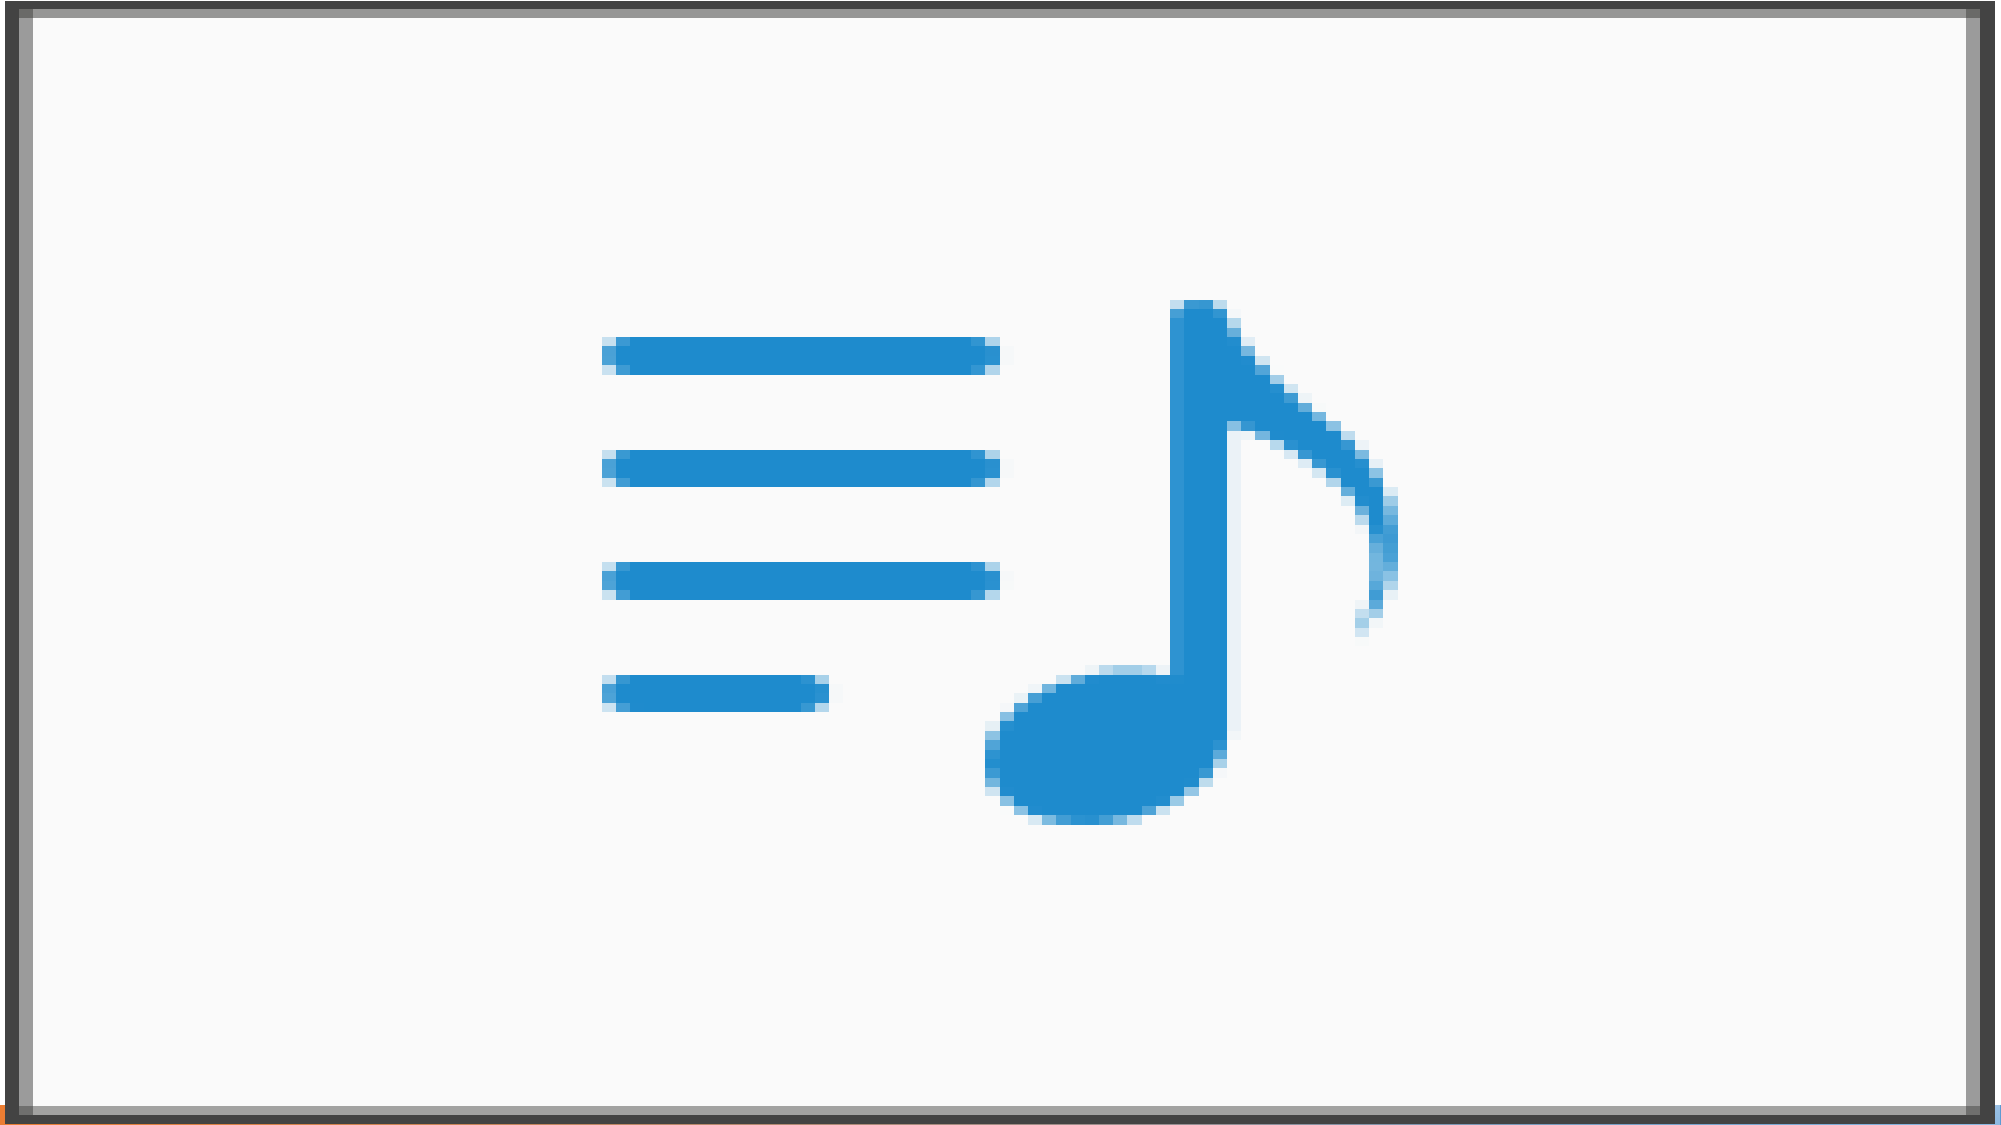

# KAG (koronararteriografi)
Kateter føres ind i a. femoralis eller a. radialis og herefter til koronararterierne
Kontrast sprøjtes ind, så man nu kan se koronararterierne
… og evt. stenoser